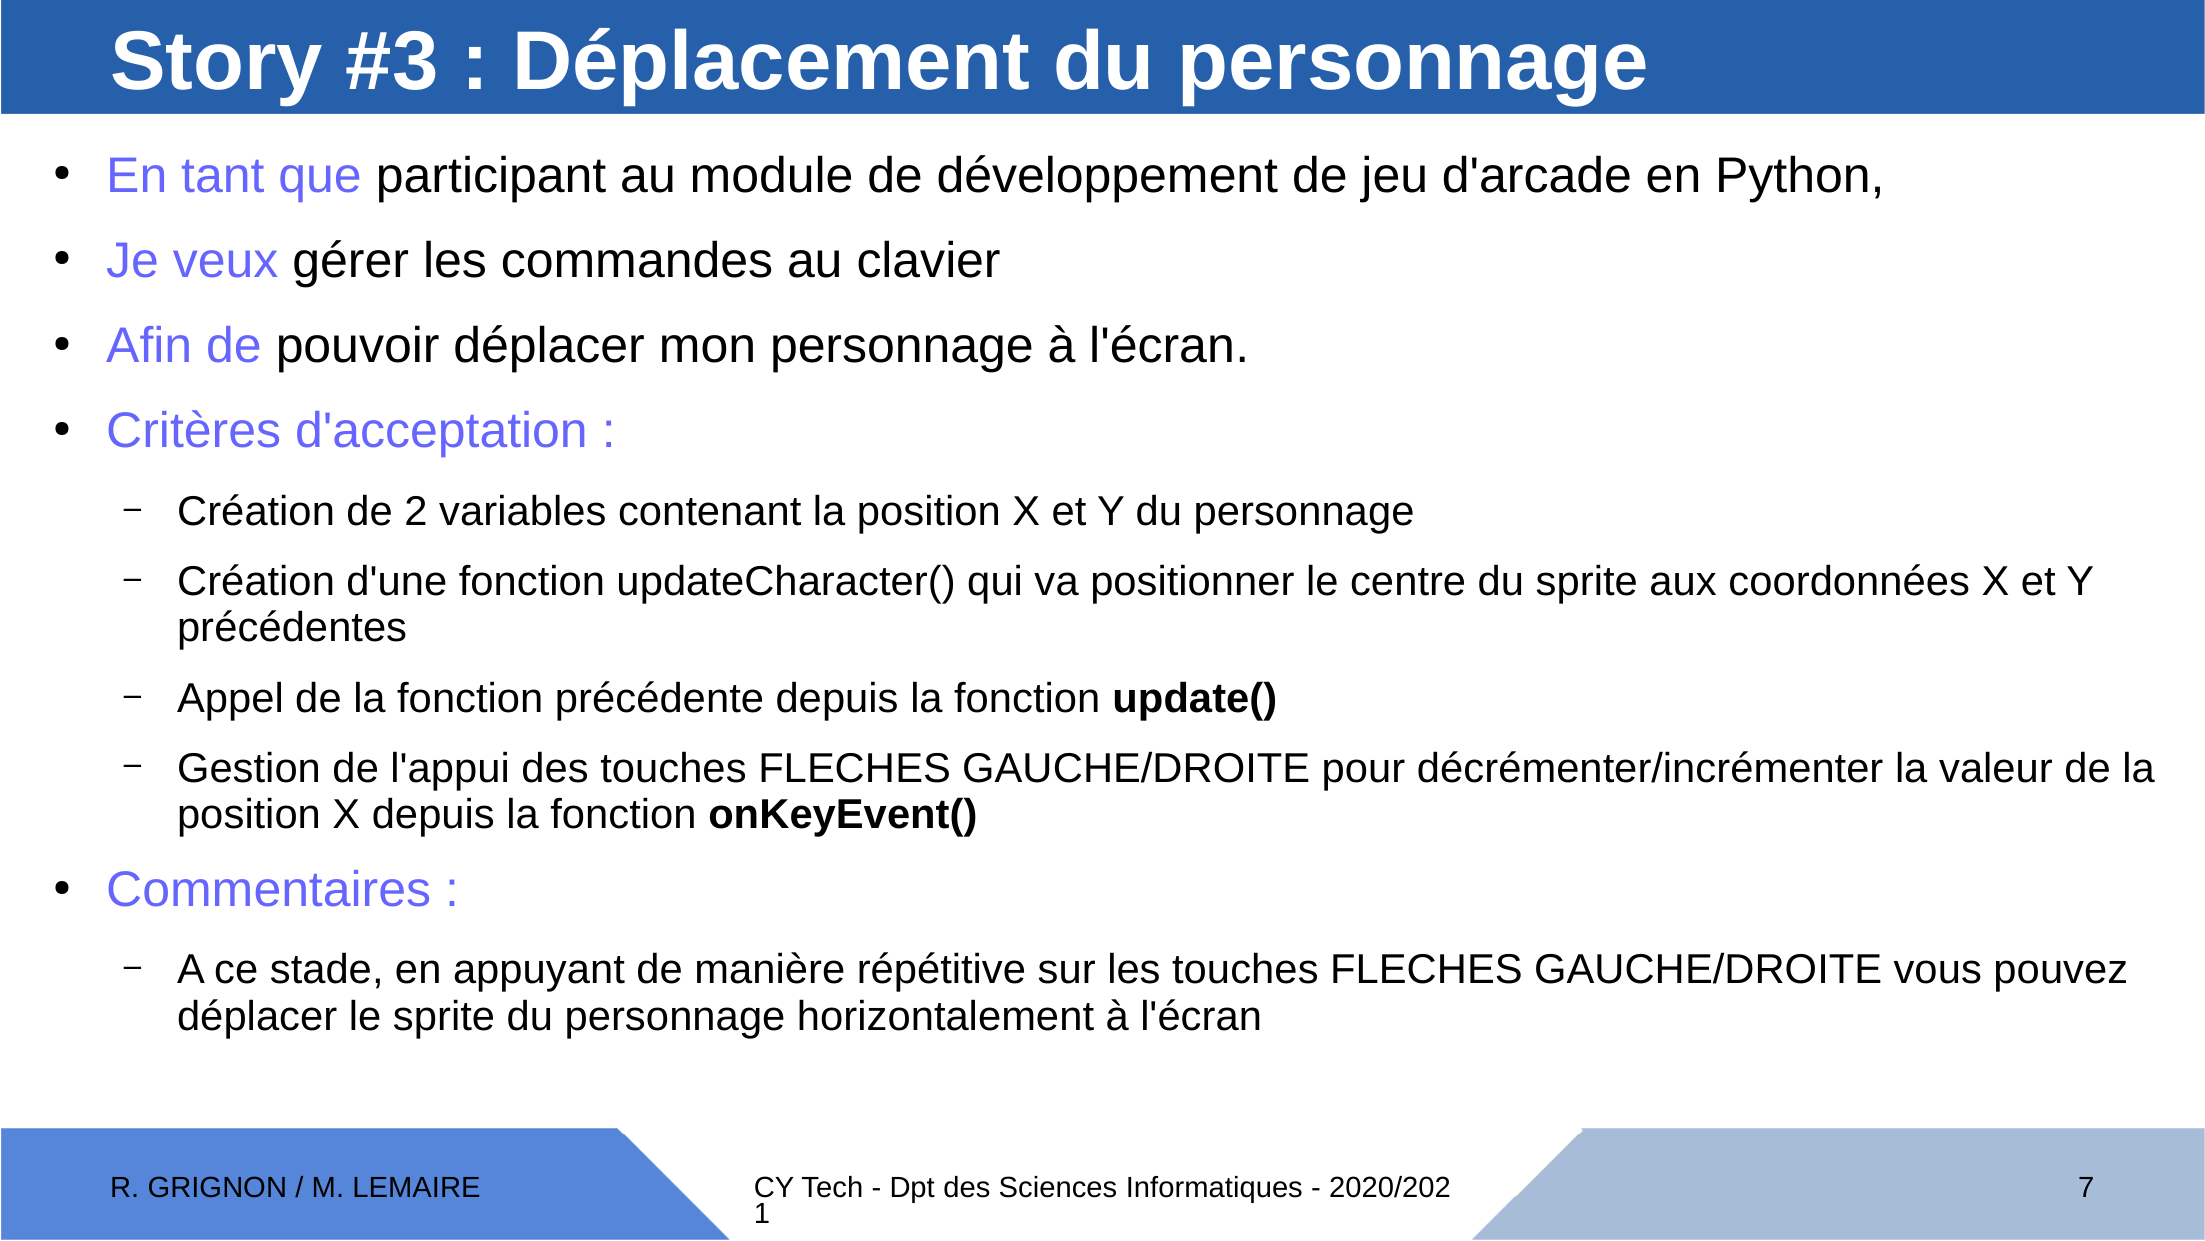

# Story #3 : Déplacement du personnage
En tant que participant au module de développement de jeu d'arcade en Python,
Je veux gérer les commandes au clavier
Afin de pouvoir déplacer mon personnage à l'écran.
Critères d'acceptation :
Création de 2 variables contenant la position X et Y du personnage
Création d'une fonction updateCharacter() qui va positionner le centre du sprite aux coordonnées X et Y précédentes
Appel de la fonction précédente depuis la fonction update()
Gestion de l'appui des touches FLECHES GAUCHE/DROITE pour décrémenter/incrémenter la valeur de la position X depuis la fonction onKeyEvent()
Commentaires :
A ce stade, en appuyant de manière répétitive sur les touches FLECHES GAUCHE/DROITE vous pouvez déplacer le sprite du personnage horizontalement à l'écran
R. GRIGNON / M. LEMAIRE
CY Tech - Dpt des Sciences Informatiques - 2020/2021
7